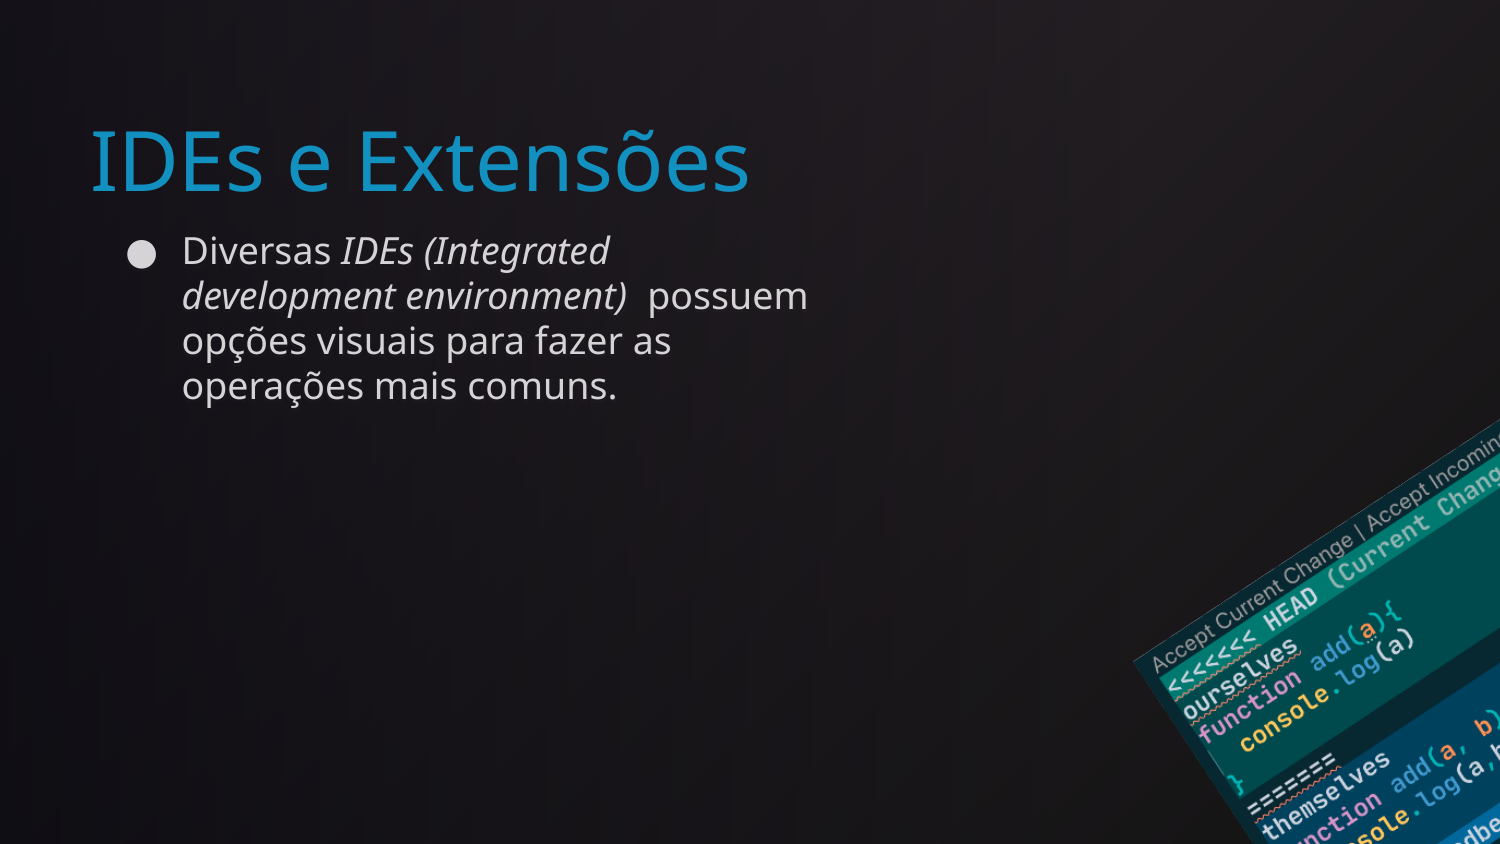

# IDEs e Extensões
Diversas IDEs (Integrated development environment) possuem opções visuais para fazer as operações mais comuns.